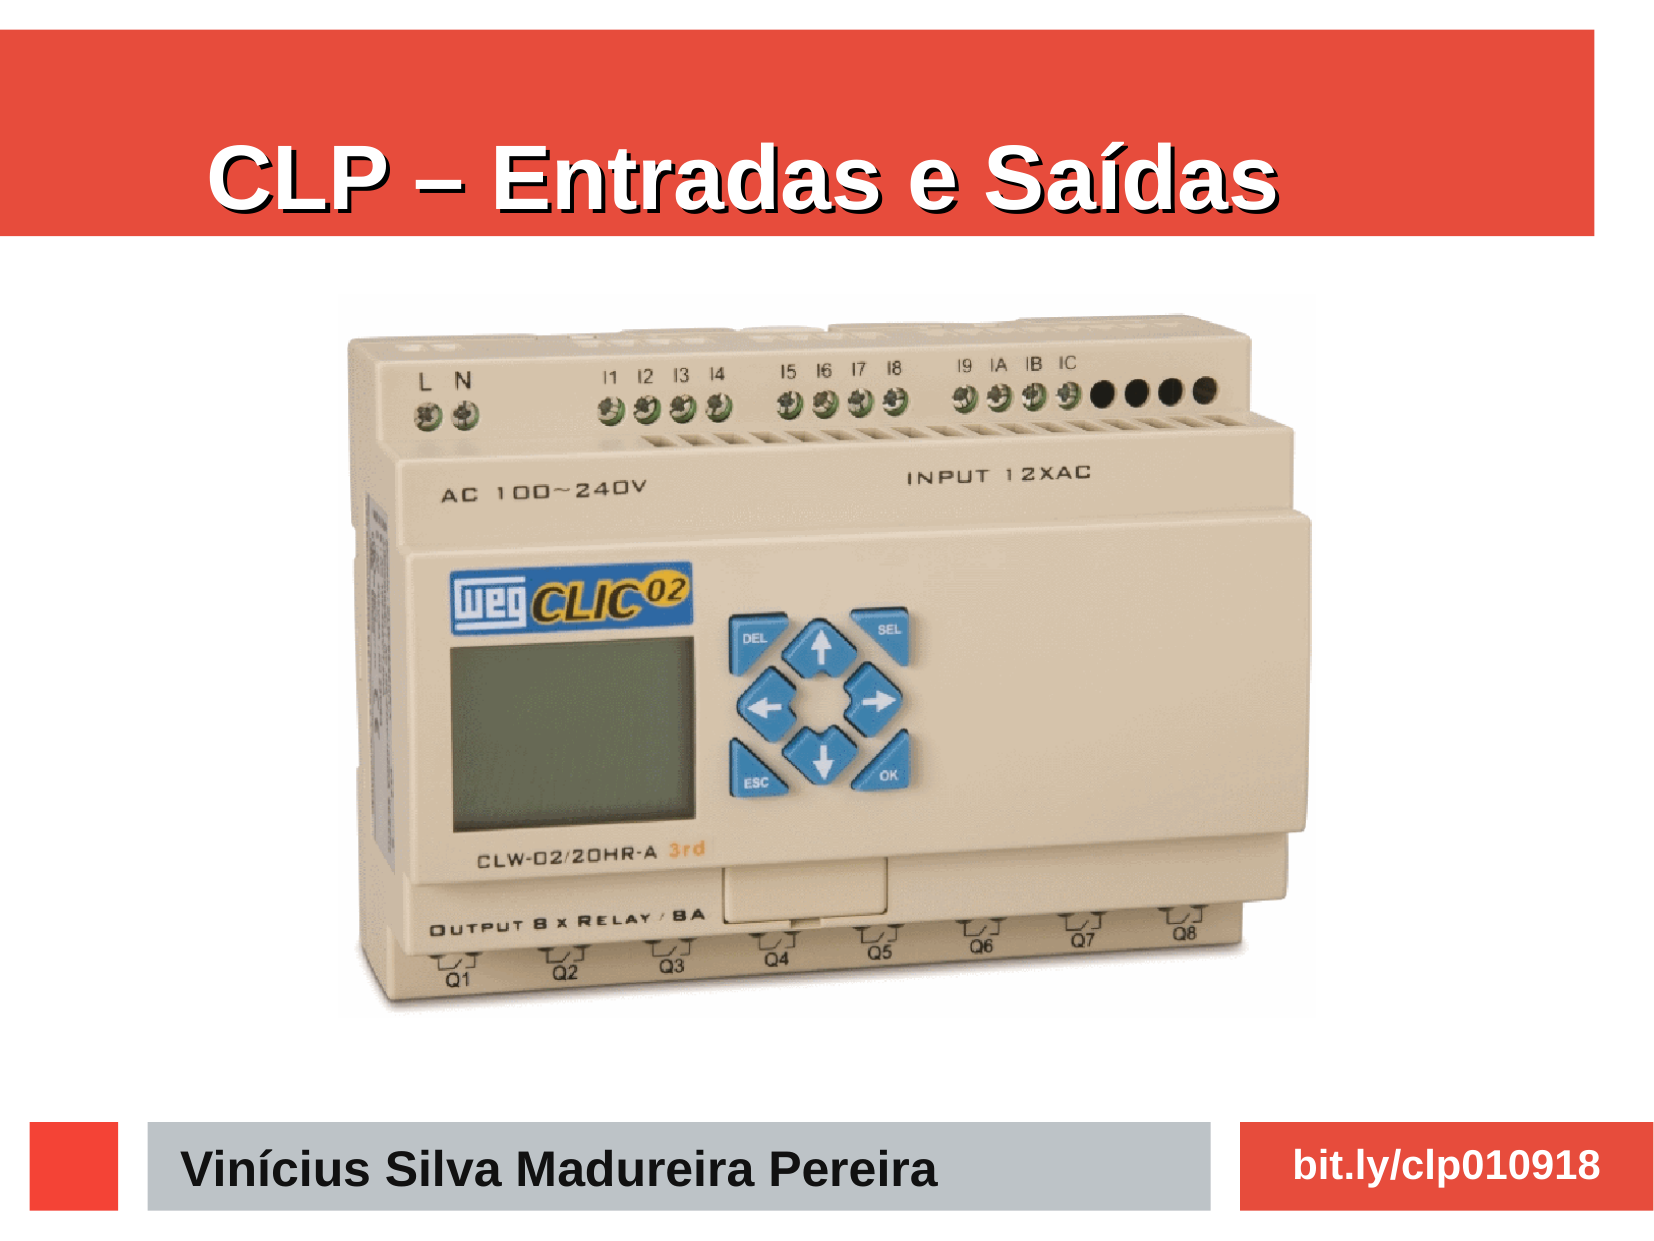

# CLP – Entradas e Saídas
Vinícius Silva Madureira Pereira
bit.ly/clp010918